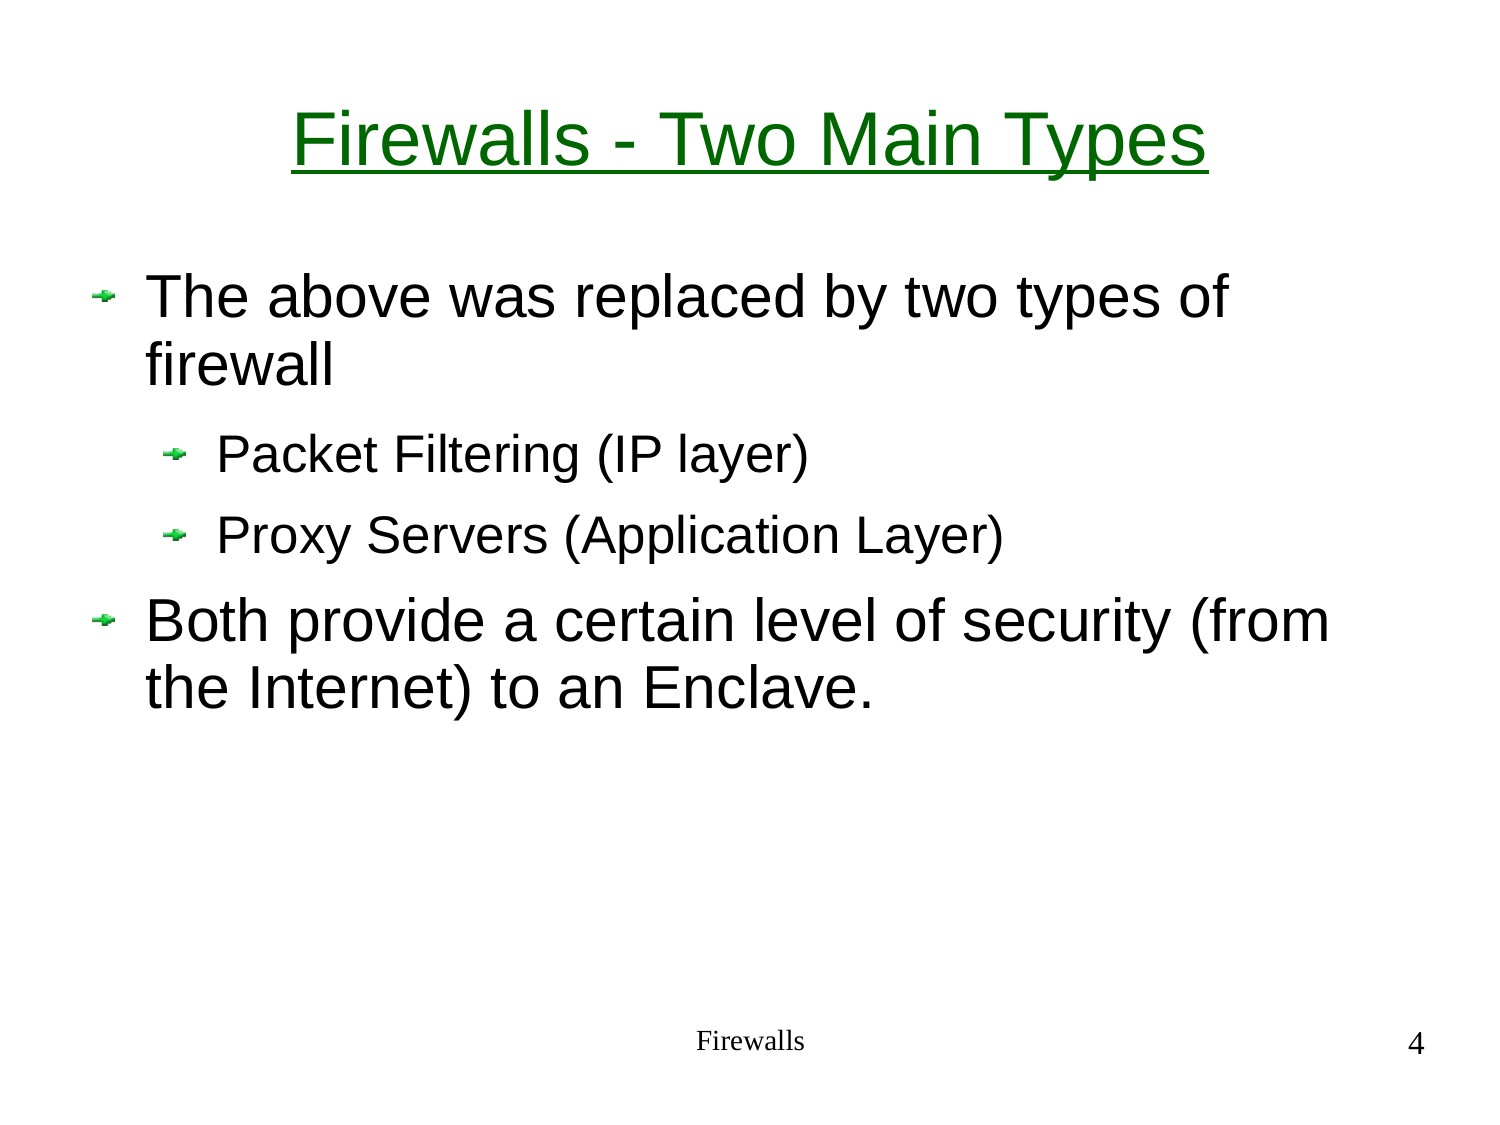

# Firewalls - Two Main Types
The above was replaced by two types of firewall
Packet Filtering (IP layer)
Proxy Servers (Application Layer)
Both provide a certain level of security (from the Internet) to an Enclave.
Firewalls
4